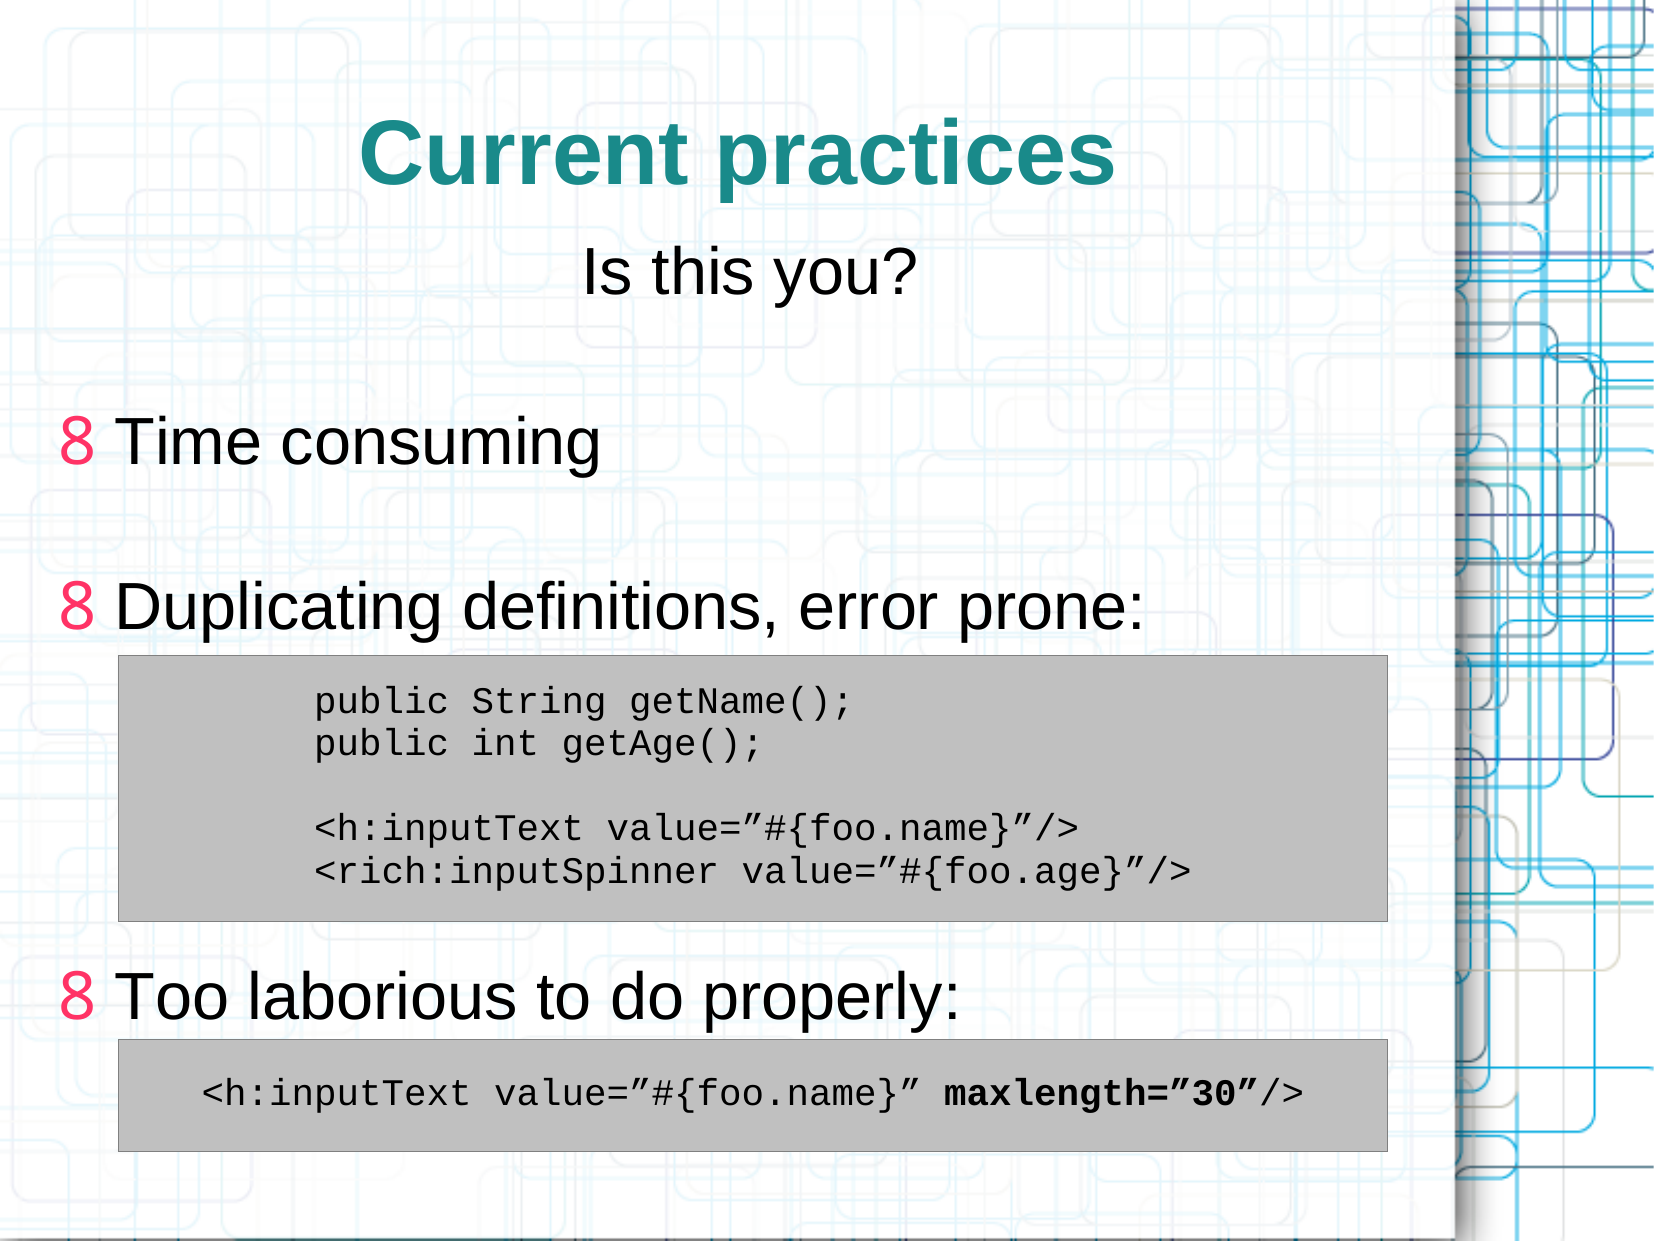

# Current practices
Is this you?
8 Time consuming
8 Duplicating definitions, error prone:
8 Too laborious to do properly:
public String getName();
public int getAge();
<h:inputText value=”#{foo.name}”/>
<rich:inputSpinner value=”#{foo.age}”/>
<h:inputText value=”#{foo.name}” maxlength=”30”/>